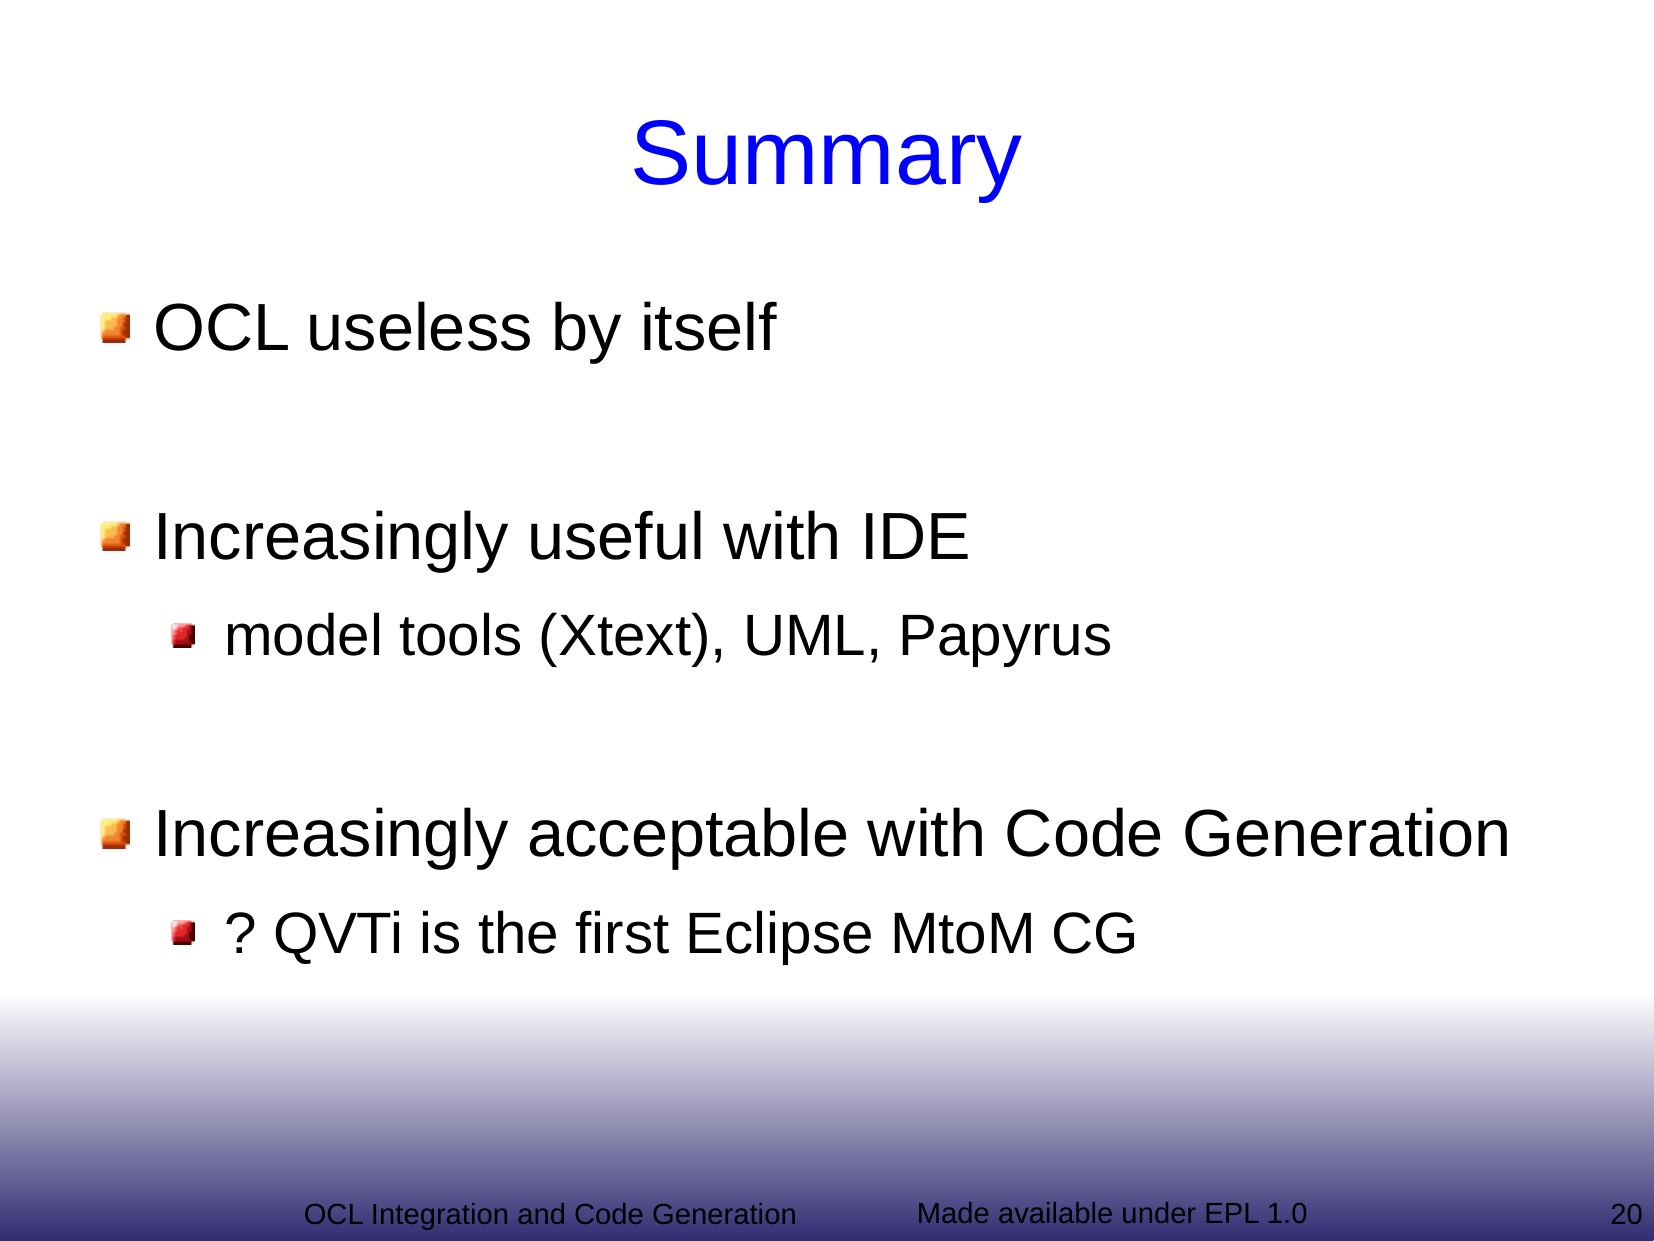

# Summary
OCL useless by itself
Increasingly useful with IDE
model tools (Xtext), UML, Papyrus
Increasingly acceptable with Code Generation
? QVTi is the first Eclipse MtoM CG
OCL Integration and Code Generation
20